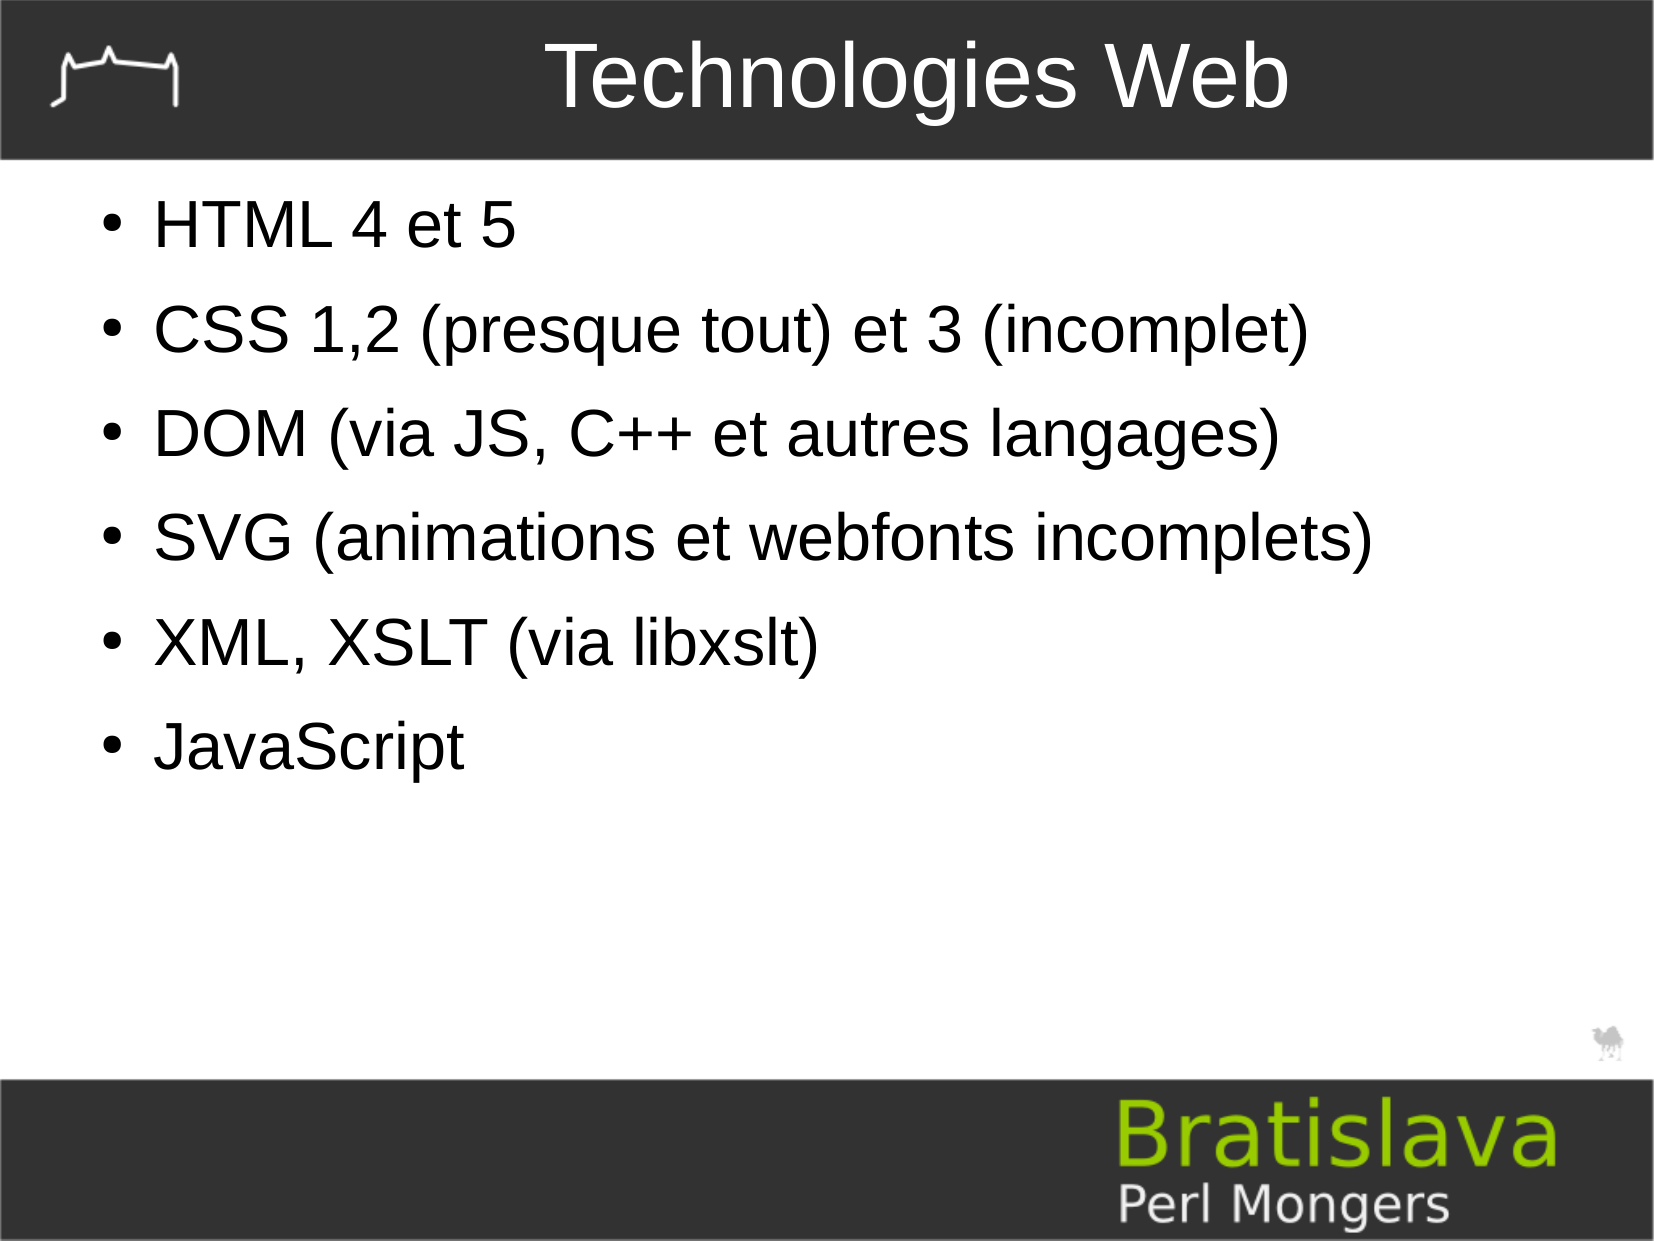

# Technologies Web
HTML 4 et 5
CSS 1,2 (presque tout) et 3 (incomplet)
DOM (via JS, C++ et autres langages)
SVG (animations et webfonts incomplets)
XML, XSLT (via libxslt)
JavaScript